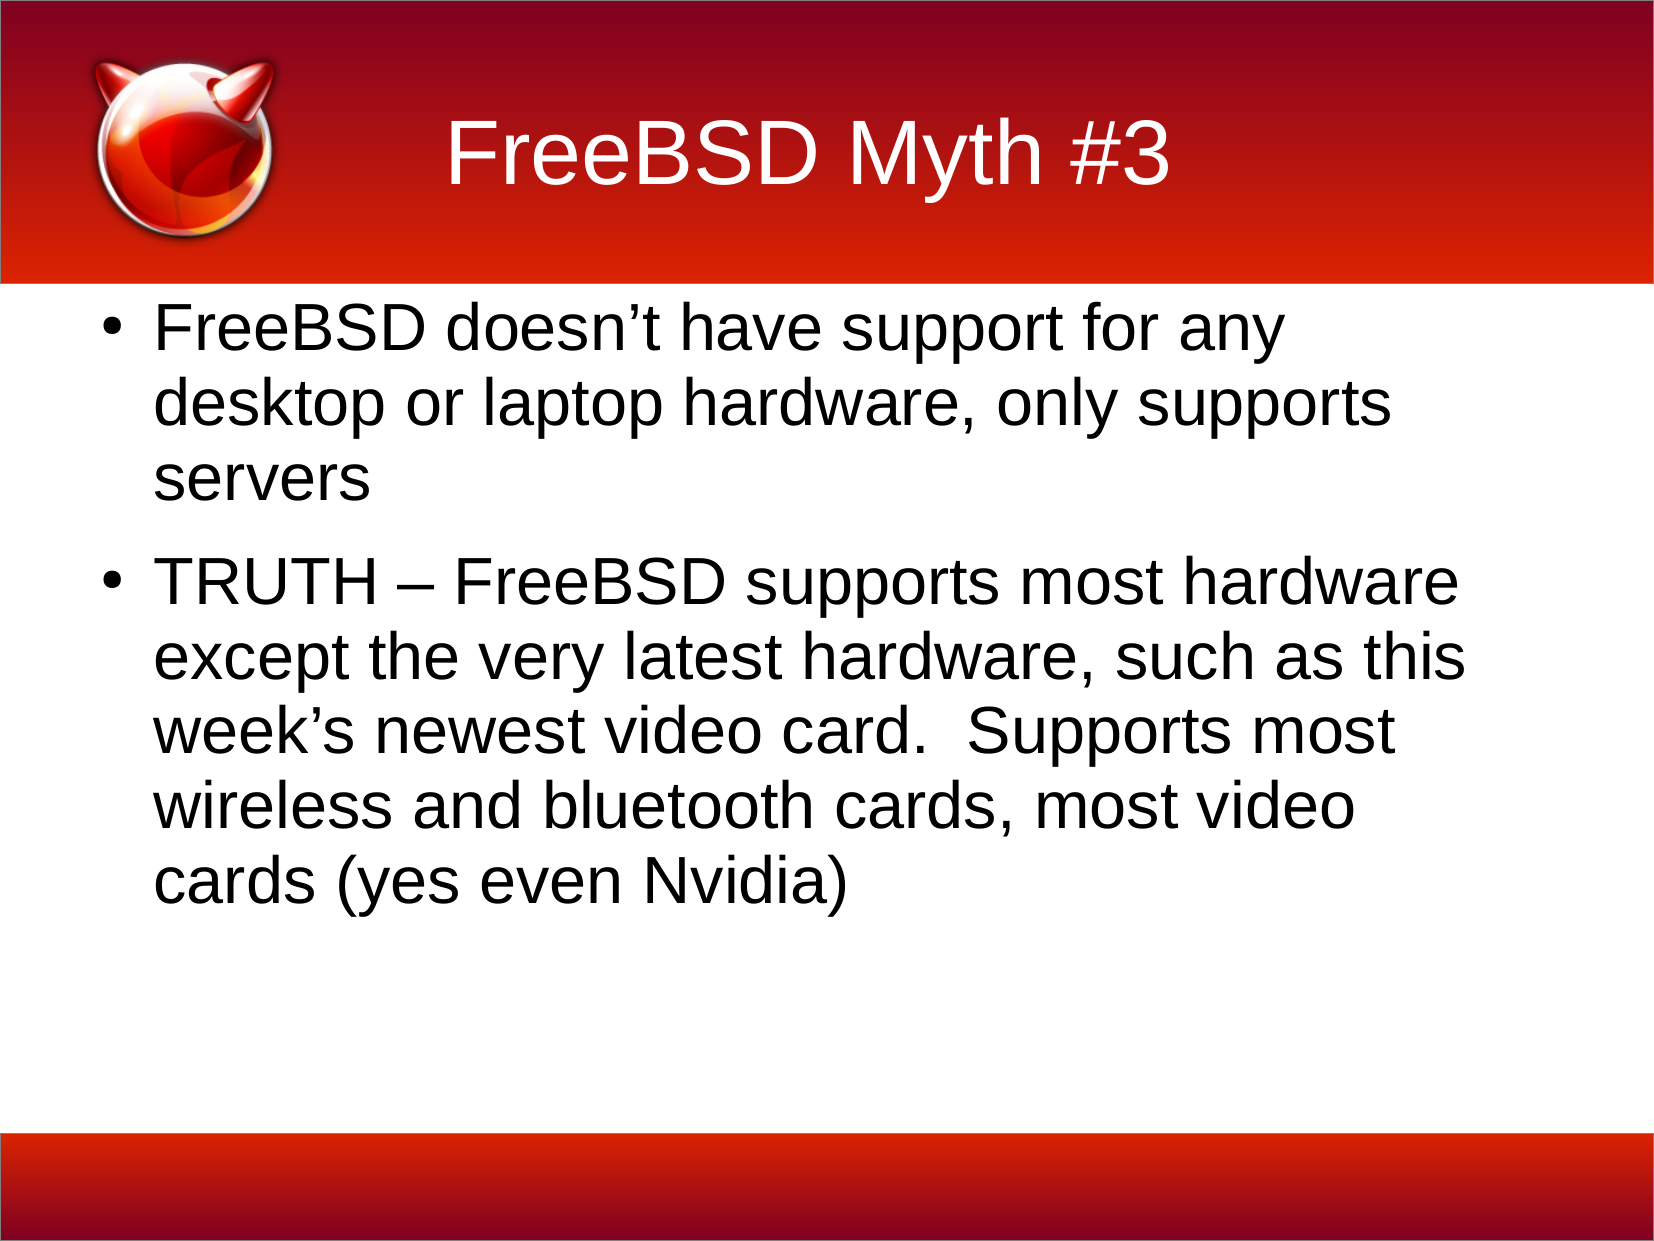

# FreeBSD Myth #3
FreeBSD doesn’t have support for any desktop or laptop hardware, only supports servers
TRUTH – FreeBSD supports most hardware except the very latest hardware, such as this week’s newest video card. Supports most wireless and bluetooth cards, most video cards (yes even Nvidia)